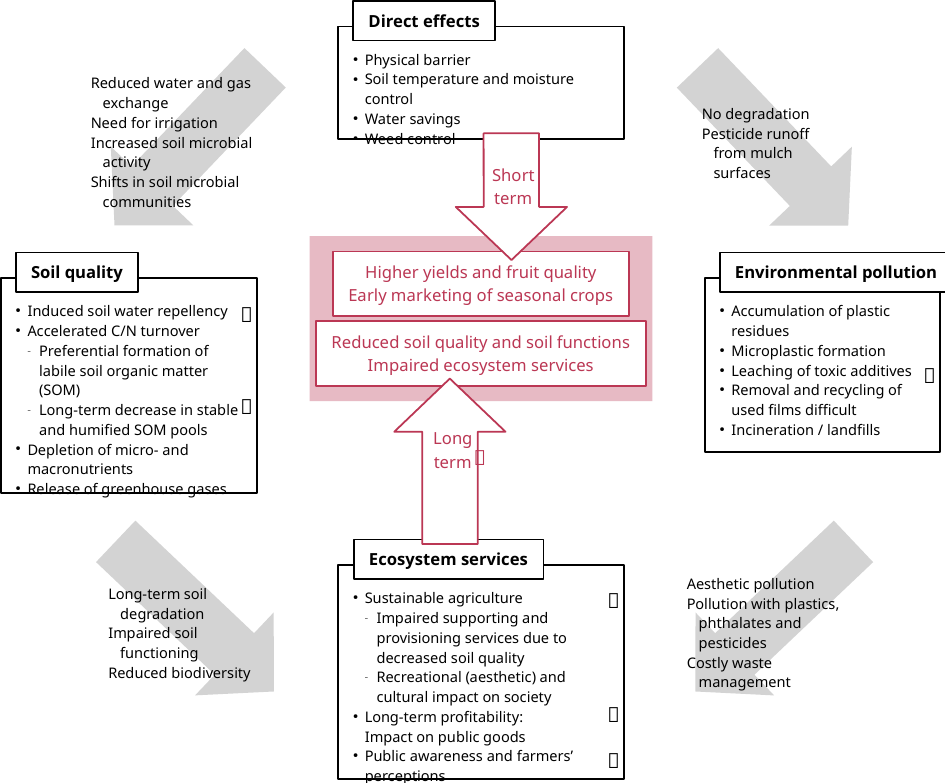

Direct effects
Physical barrier
Soil temperature and moisture control
Water savings
Weed control
Reduced water and gas exchange
Need for irrigation
Increased soil microbial activity
Shifts in soil microbial communities
No degradation
Pesticide runoff from mulch surfaces
Short
term
Higher yields and fruit quality
Early marketing of seasonal crops
Reduced soil quality and soil functions
Impaired ecosystem services
Environmental pollution
Soil quality
Induced soil water repellency
Accelerated C/N turnover
Preferential formation of labile soil organic matter (SOM)
Long-term decrease in stable
and humified SOM pools
Depletion of micro- and macronutrients
Release of greenhouse gases
Accumulation of plastic residues
Microplastic formation
Leaching of toxic additives
Removal and recycling of used films difficult
Incineration / landfills



Long
term

Ecosystem services
Aesthetic pollution
Pollution with plastics, phthalates and pesticides
Costly waste management
Sustainable agriculture
Impaired supporting and provisioning services due to decreased soil quality
Recreational (aesthetic) and cultural impact on society
Long-term profitability:
Impact on public goods
Public awareness and farmers’ perceptions
Long-term soil degradation
Impaired soil functioning
Reduced biodiversity


